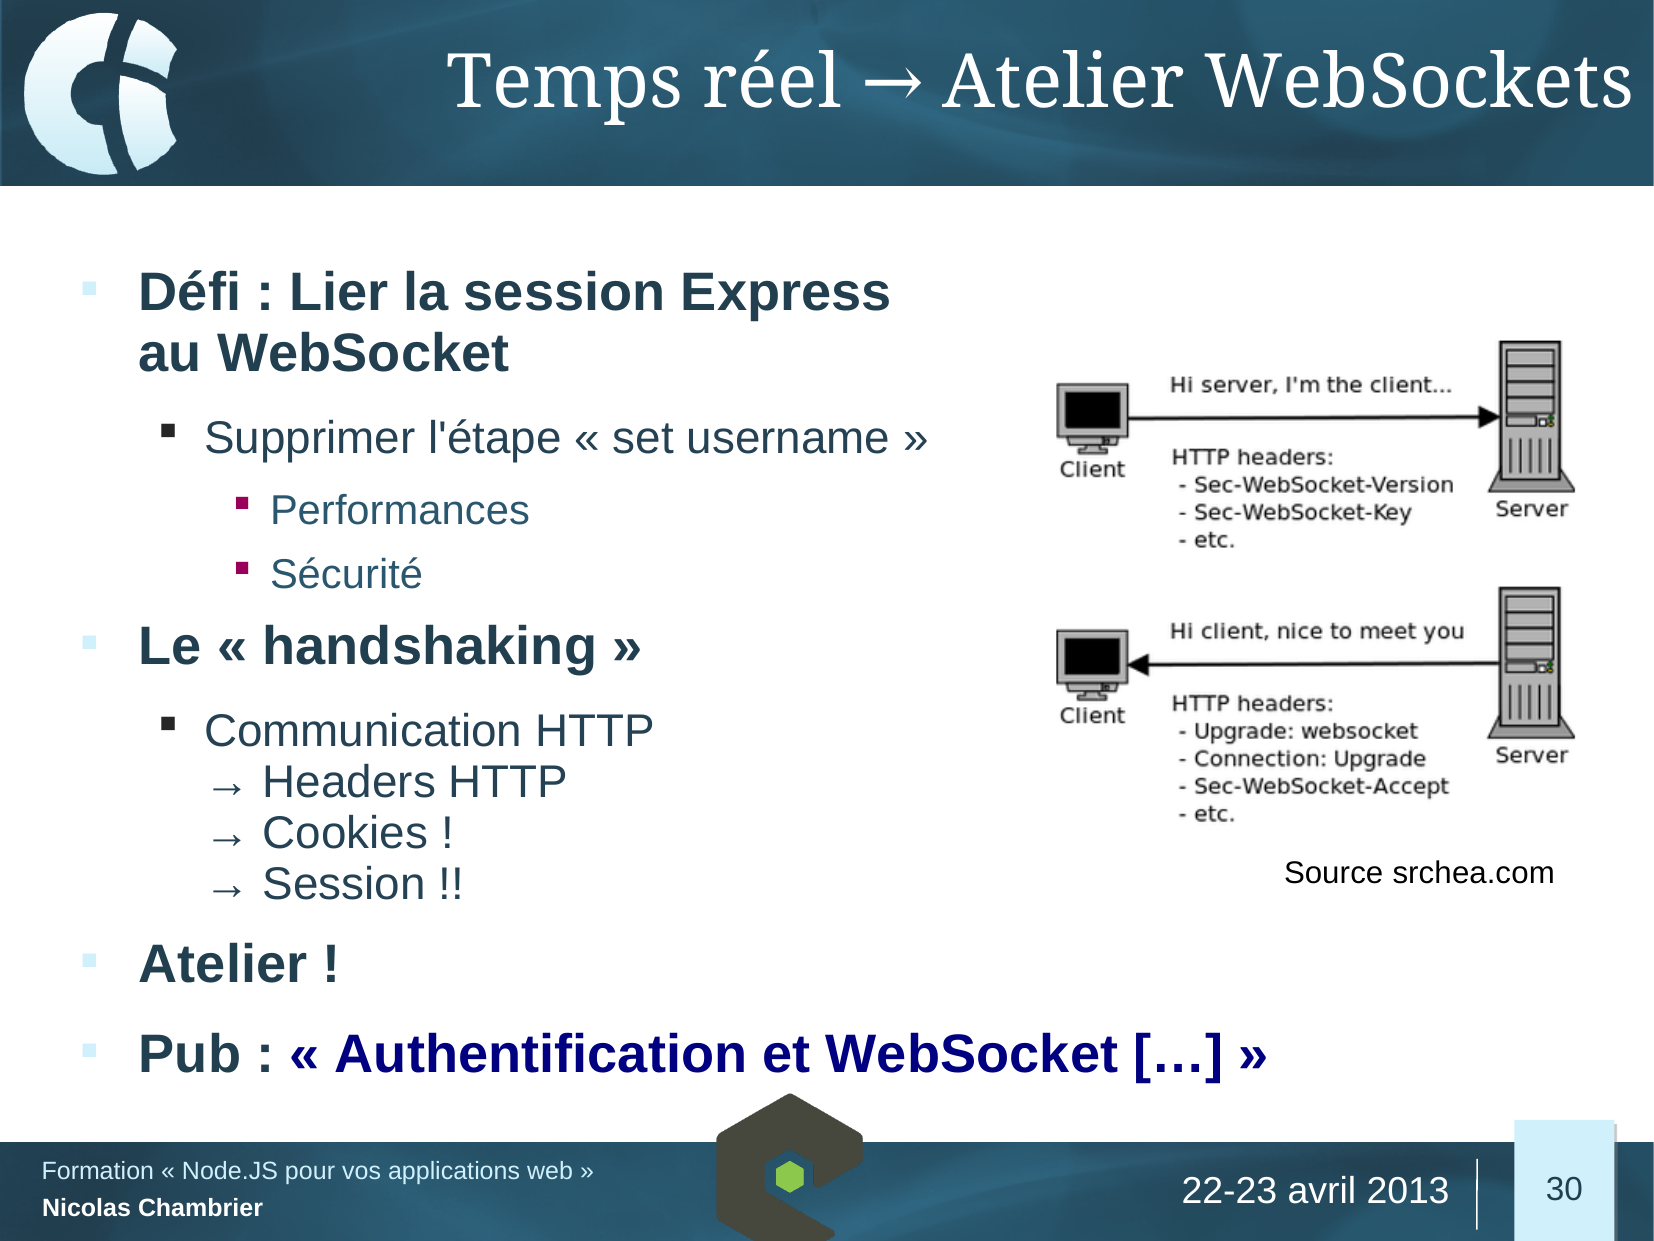

Temps réel → Atelier WebSockets
# Défi : Lier la session Express au WebSocket
Supprimer l'étape « set username »
Performances
Sécurité
Le « handshaking »
Communication HTTP
→ Headers HTTP
→ Cookies !
→ Session !!
Atelier !
Pub : « Authentification et WebSocket […] »
Source srchea.com